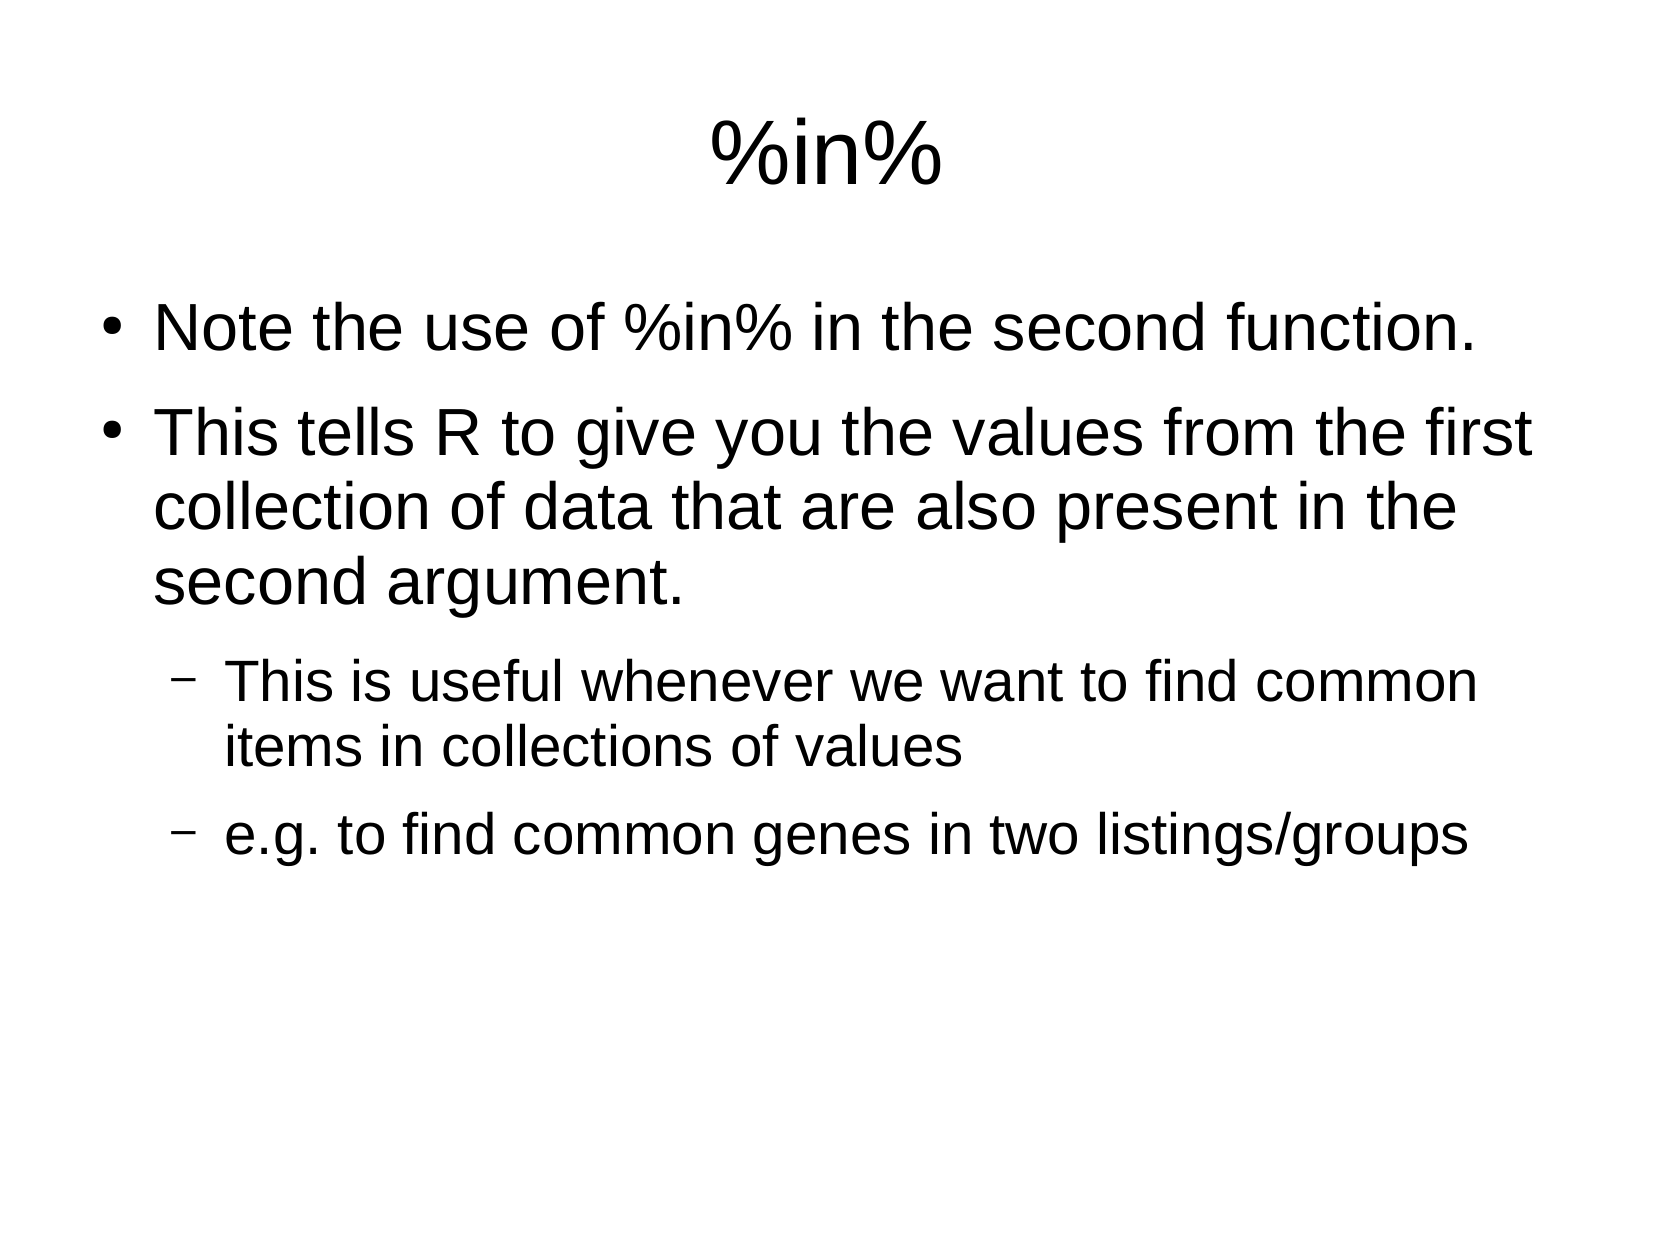

# %in%
Note the use of %in% in the second function.
This tells R to give you the values from the first collection of data that are also present in the second argument.
This is useful whenever we want to find common items in collections of values
e.g. to find common genes in two listings/groups